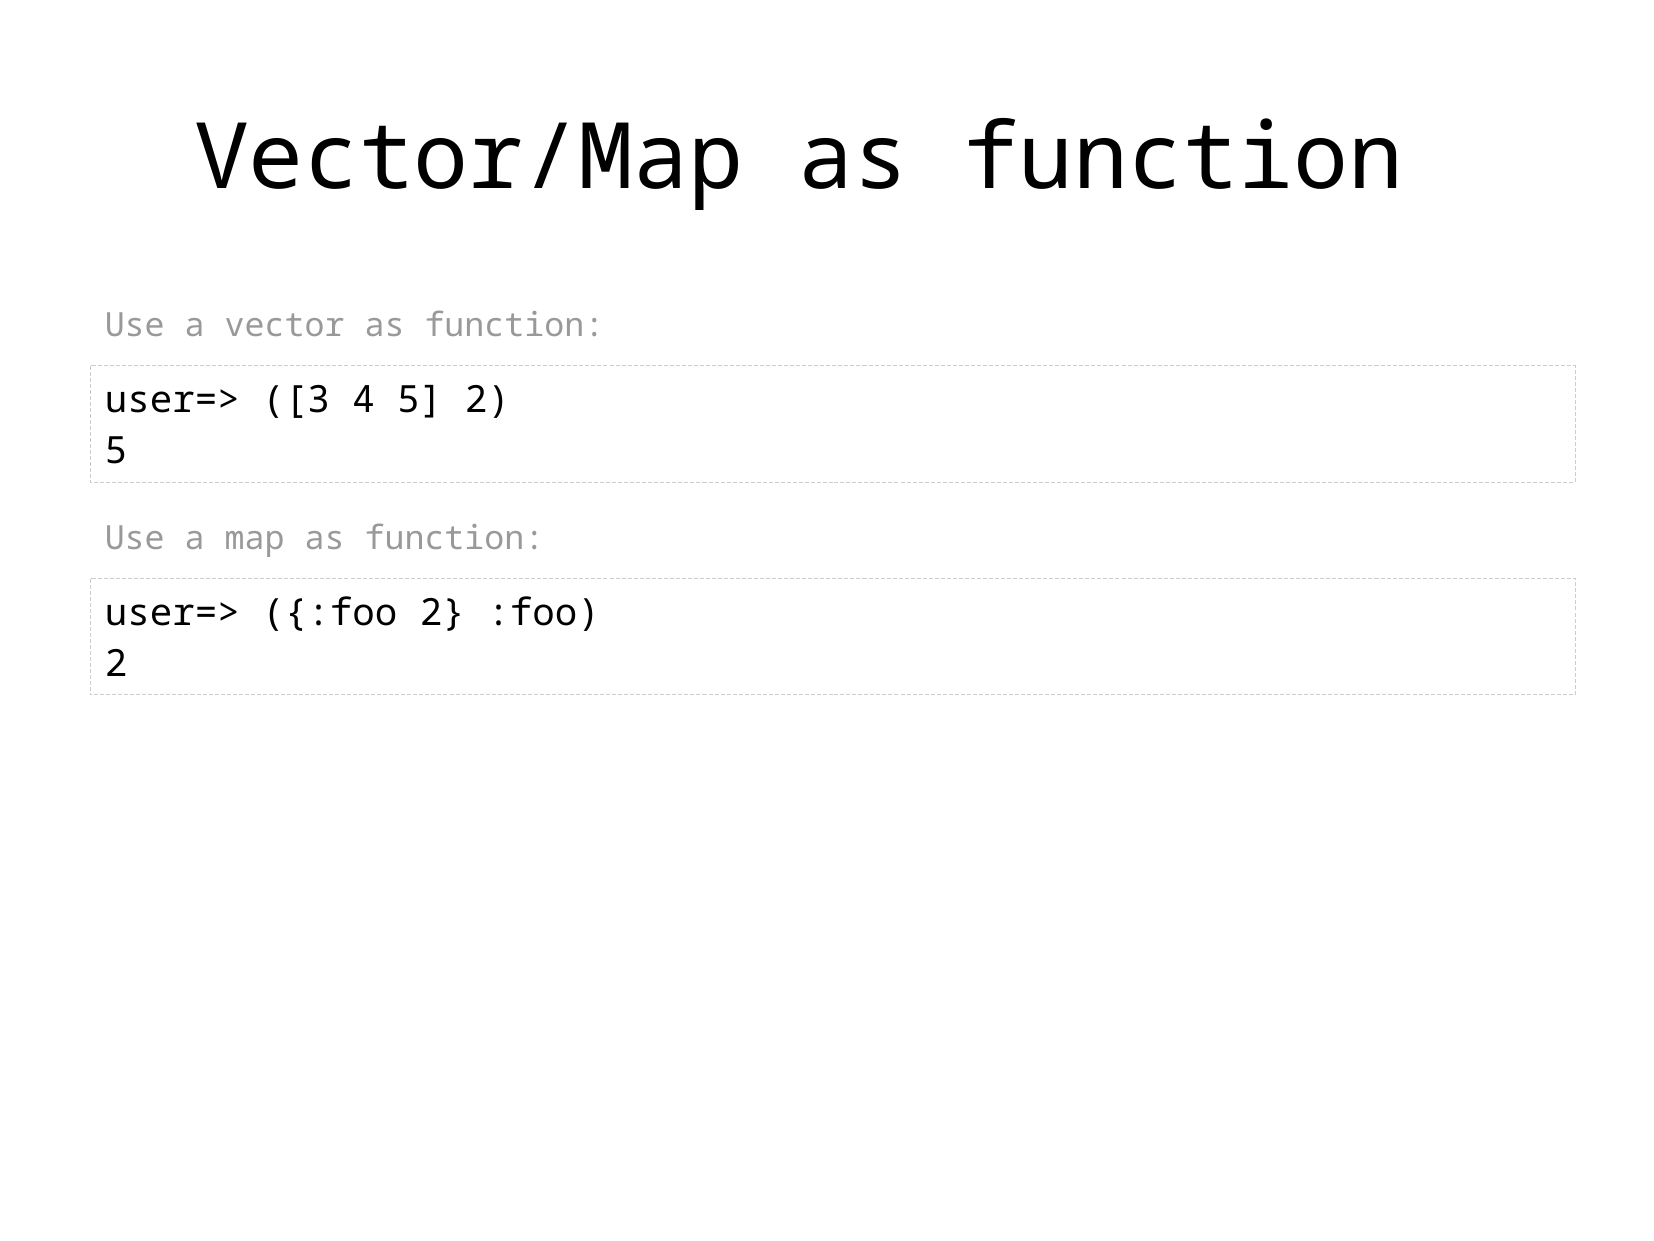

# Vector/Map as function
Use a vector as function:
user=> ([3 4 5] 2)
5
Use a map as function:
user=> ({:foo 2} :foo)
2